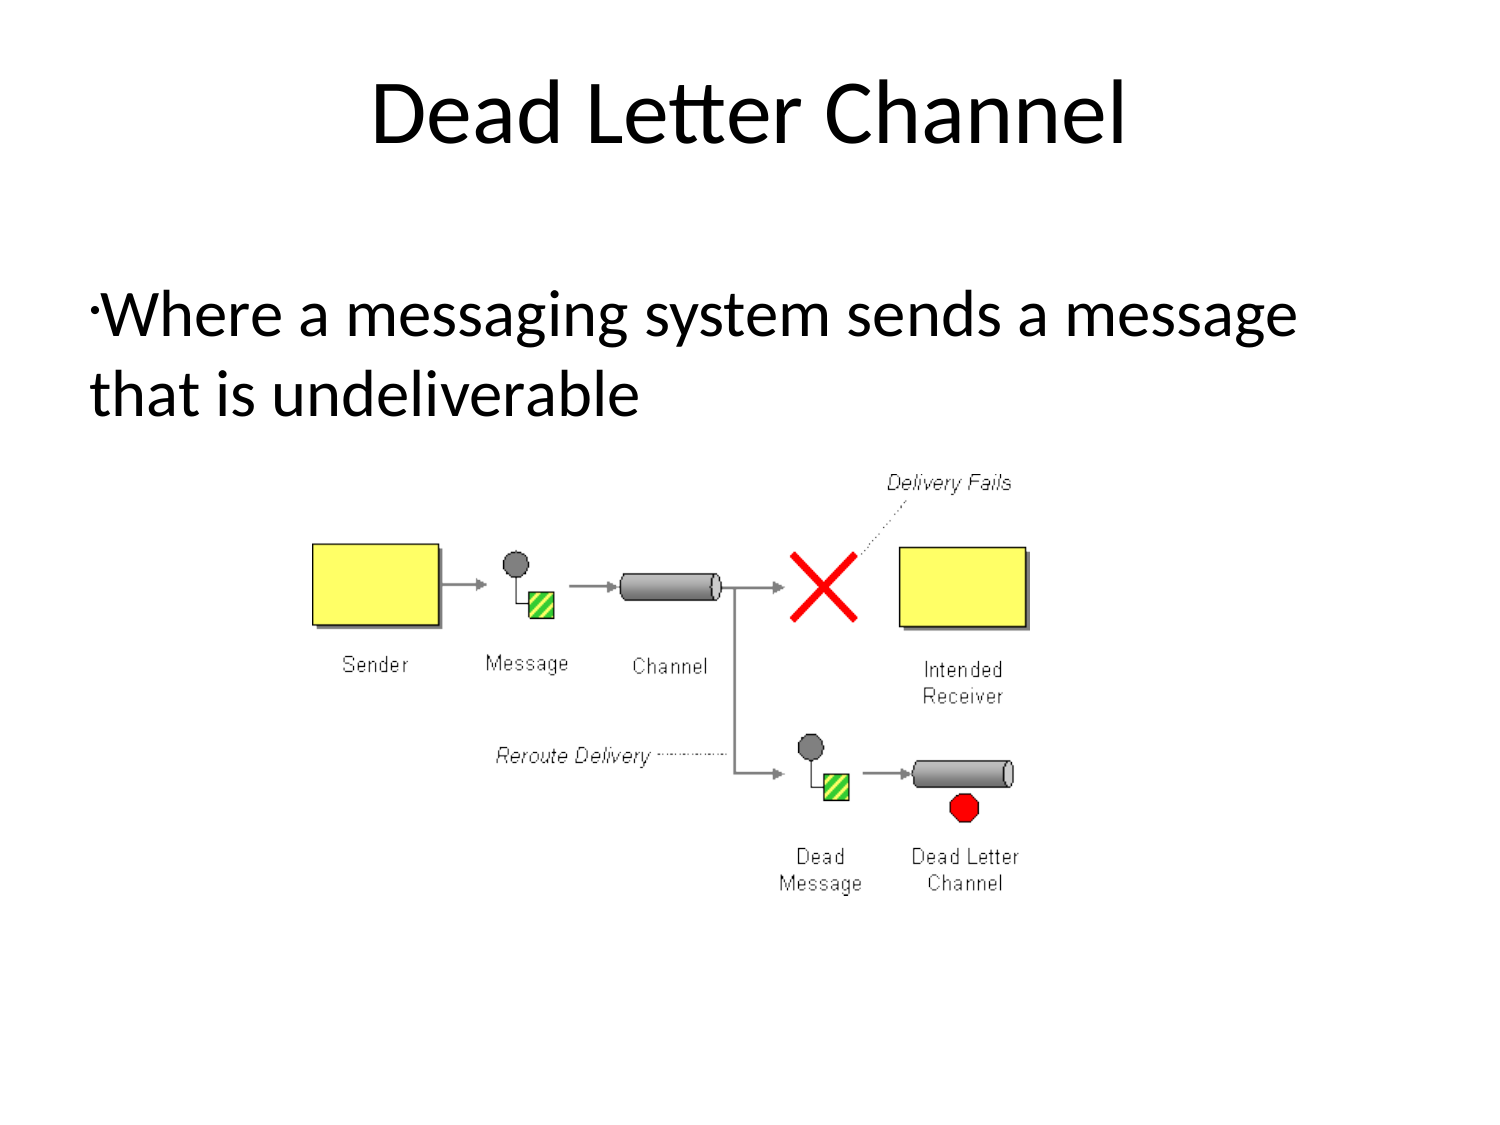

Dead Letter Channel
Where a messaging system sends a message that is undeliverable